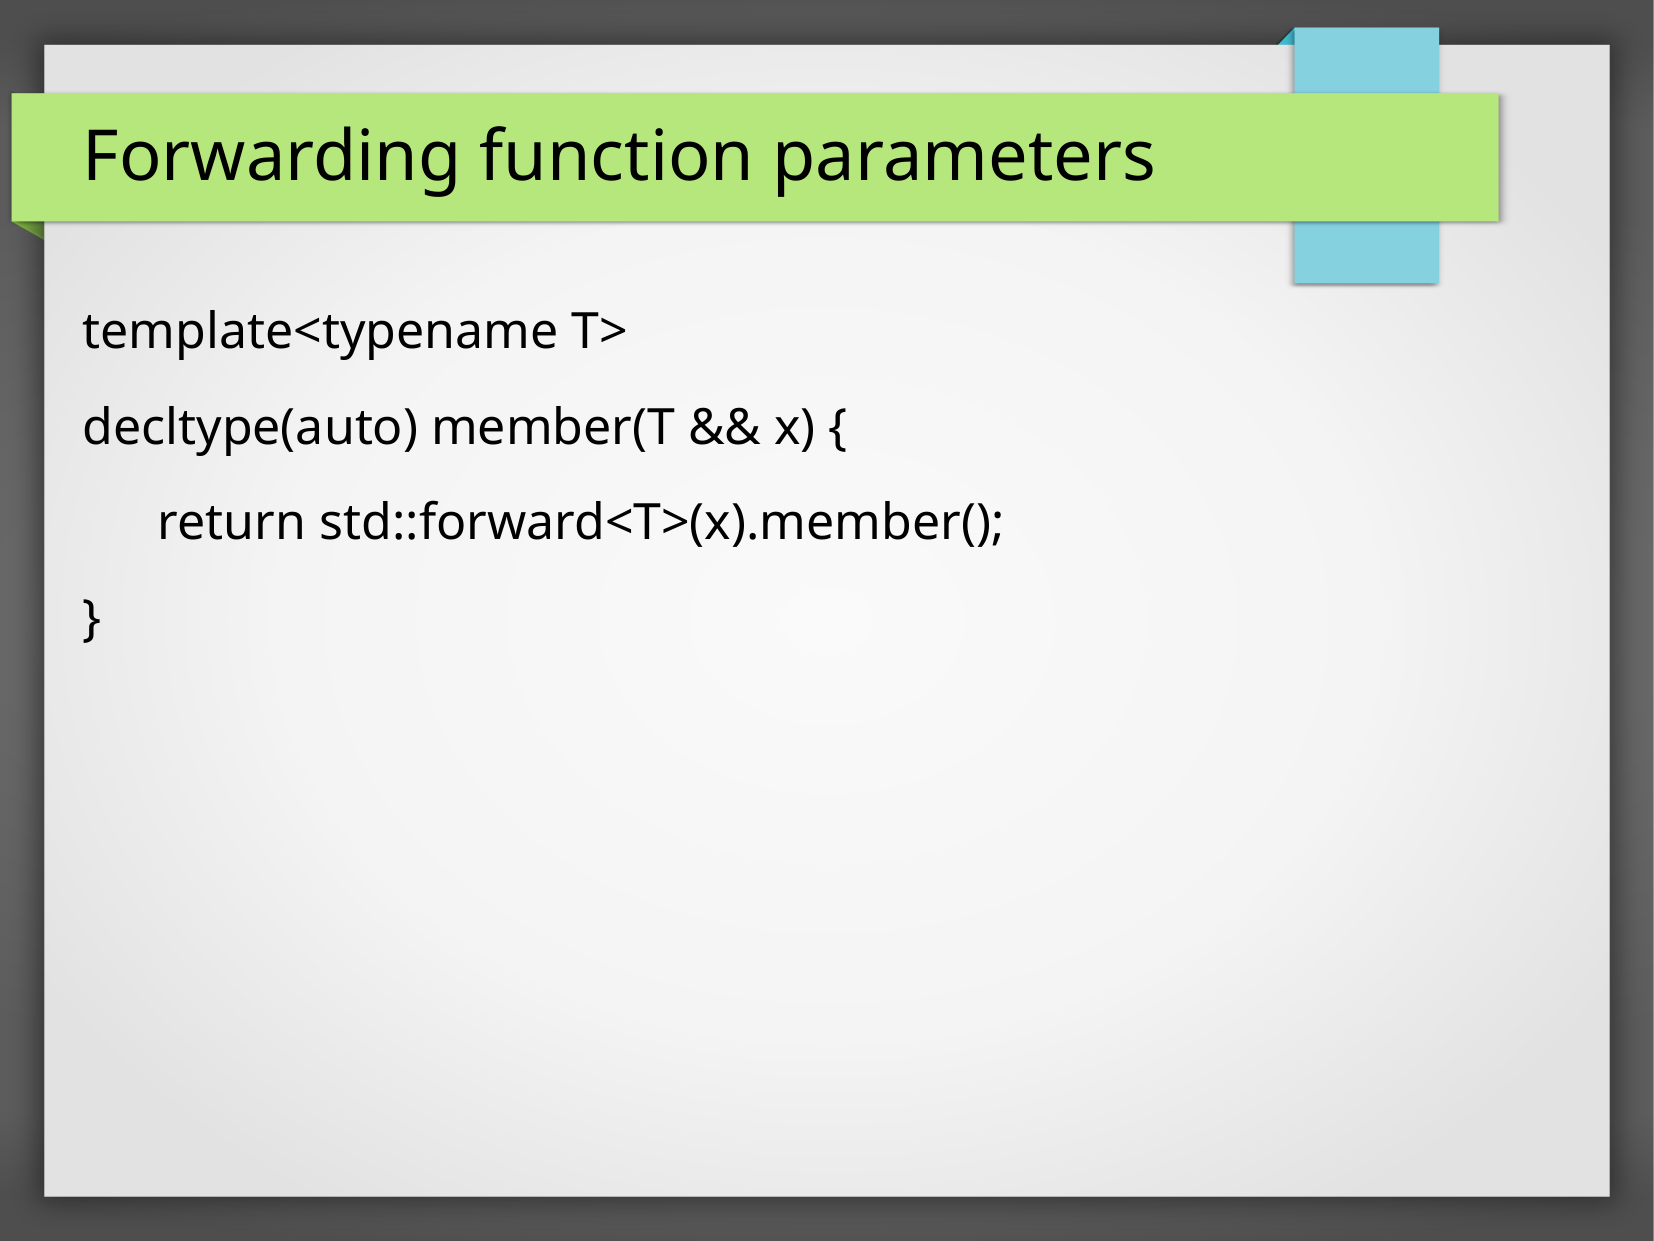

# Forwarding function parameters
template<typename T>
decltype(auto) member(T && x) {
	return std::forward<T>(x).member();
}